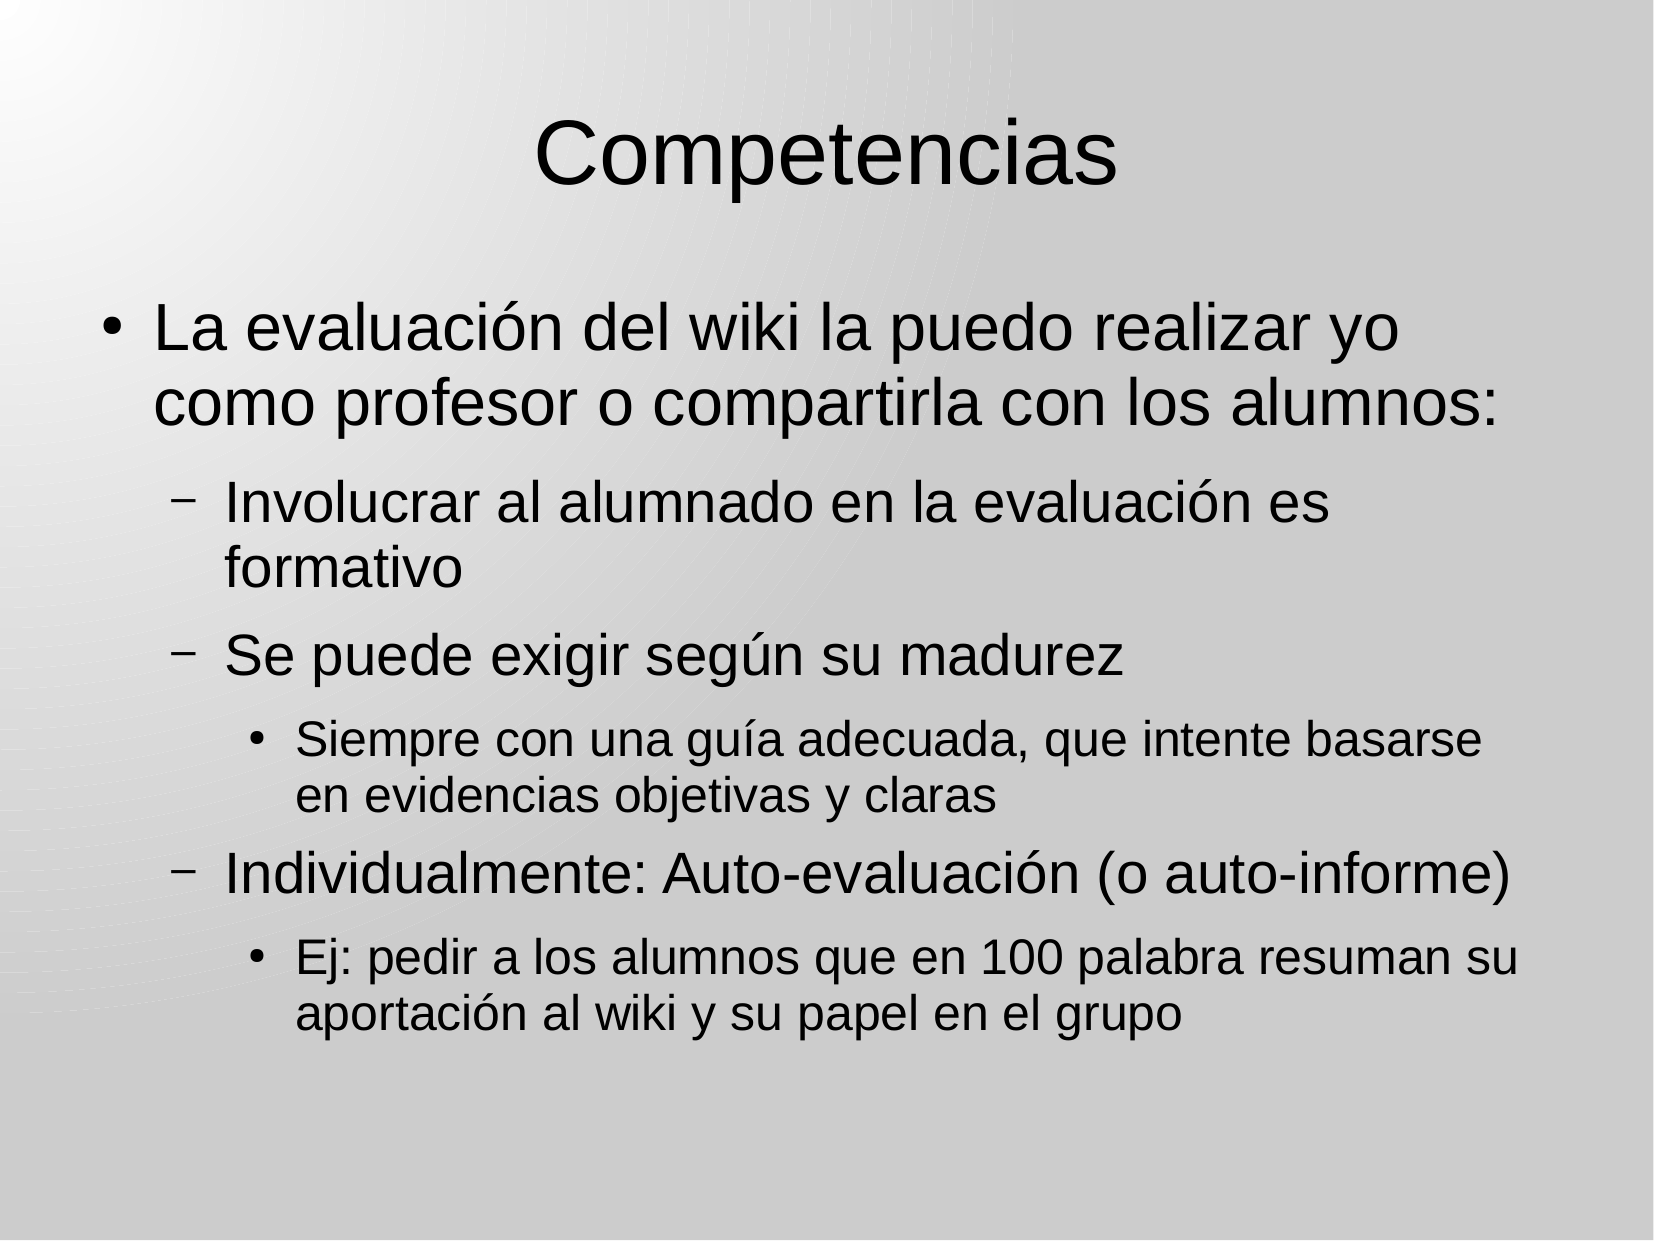

# Competencias
La evaluación del wiki la puedo realizar yo como profesor o compartirla con los alumnos:
Involucrar al alumnado en la evaluación es formativo
Se puede exigir según su madurez
Siempre con una guía adecuada, que intente basarse en evidencias objetivas y claras
Individualmente: Auto-evaluación (o auto-informe)
Ej: pedir a los alumnos que en 100 palabra resuman su aportación al wiki y su papel en el grupo